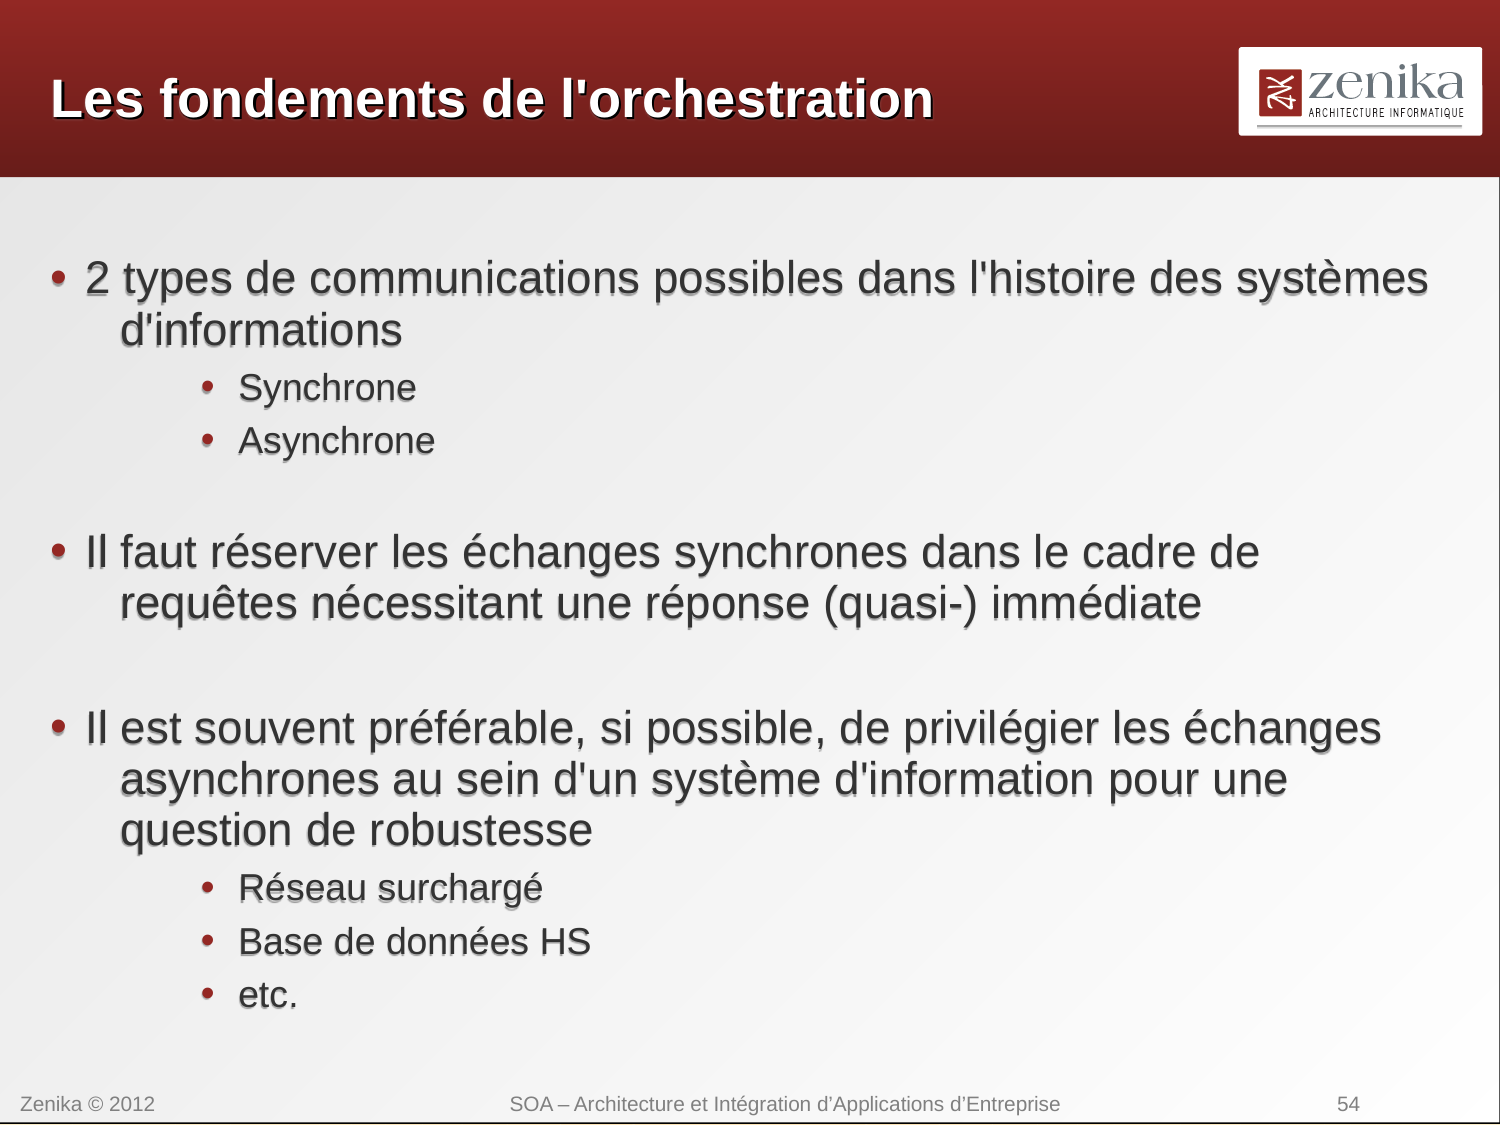

# Les fondements de l'orchestration
2 types de communications possibles dans l'histoire des systèmes d'informations
Synchrone
Asynchrone
Il faut réserver les échanges synchrones dans le cadre de requêtes nécessitant une réponse (quasi-) immédiate
Il est souvent préférable, si possible, de privilégier les échanges asynchrones au sein d'un système d'information pour une question de robustesse
Réseau surchargé
Base de données HS
etc.